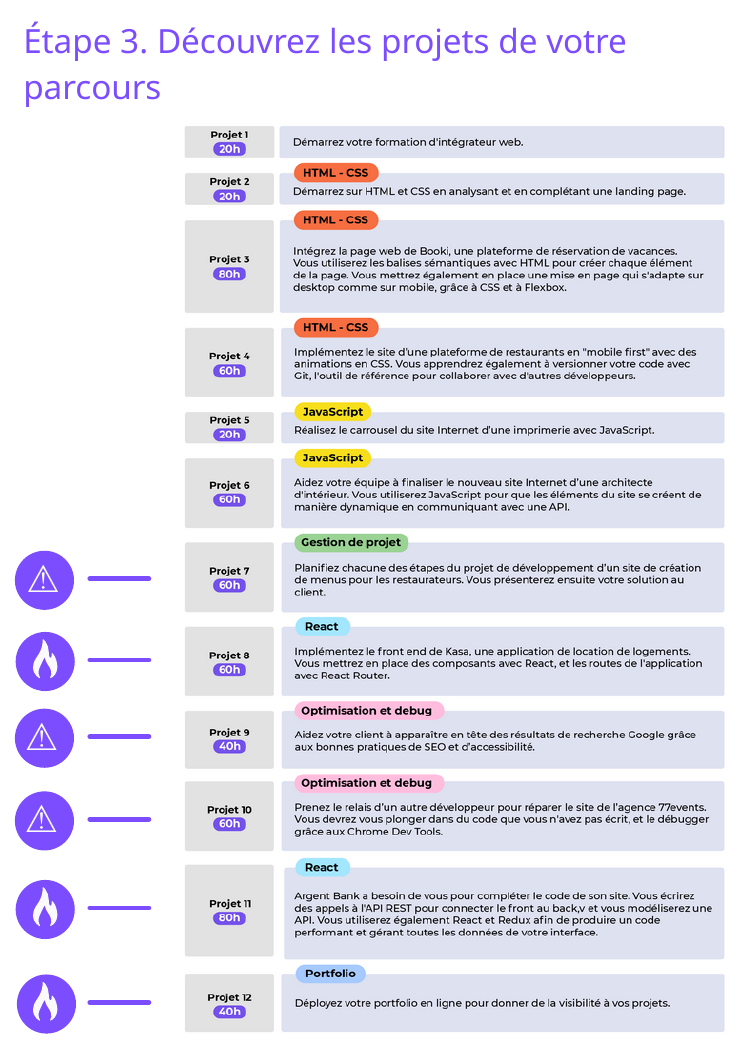

# Étape 3. Découvrez les projets de votre parcours
⚠
⚠
⚠